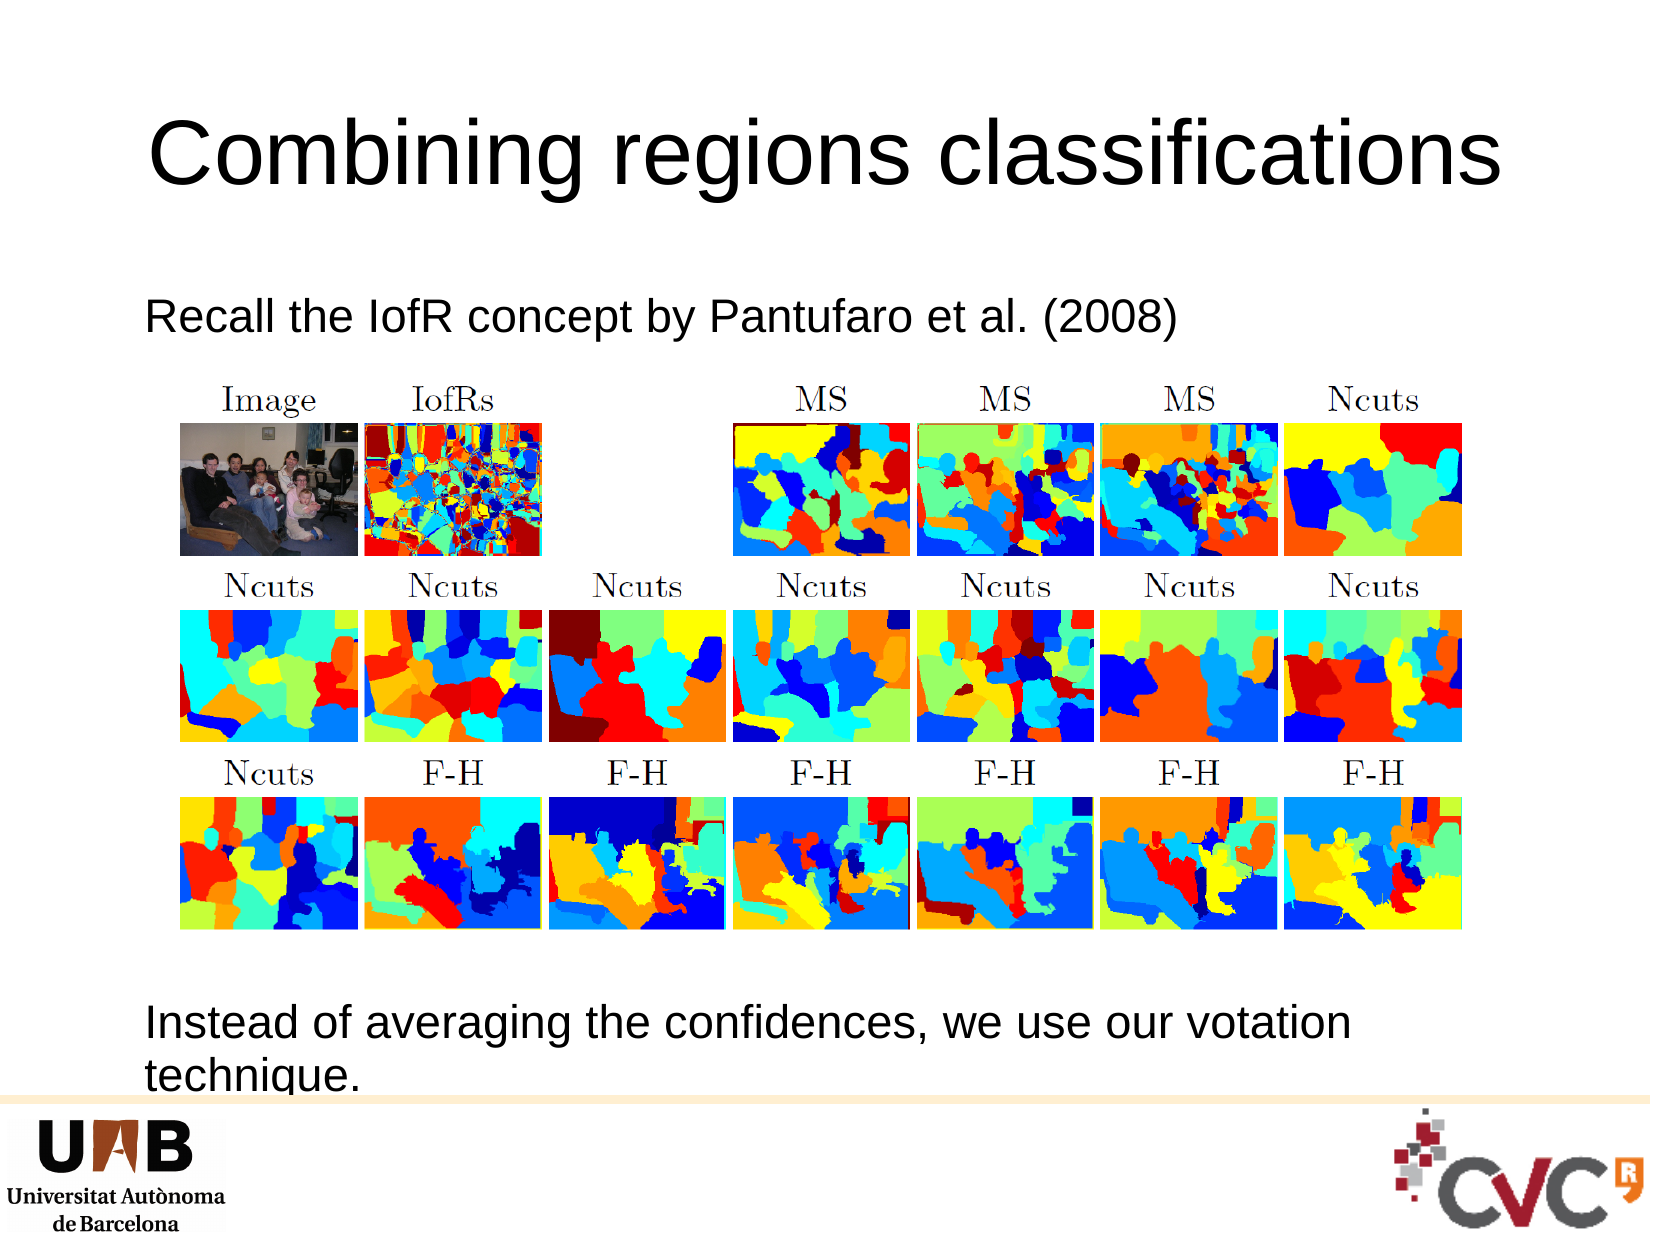

# Combining regions classifications
Recall the IofR concept by Pantufaro et al. (2008)
Instead of averaging the confidences, we use our votation technique.